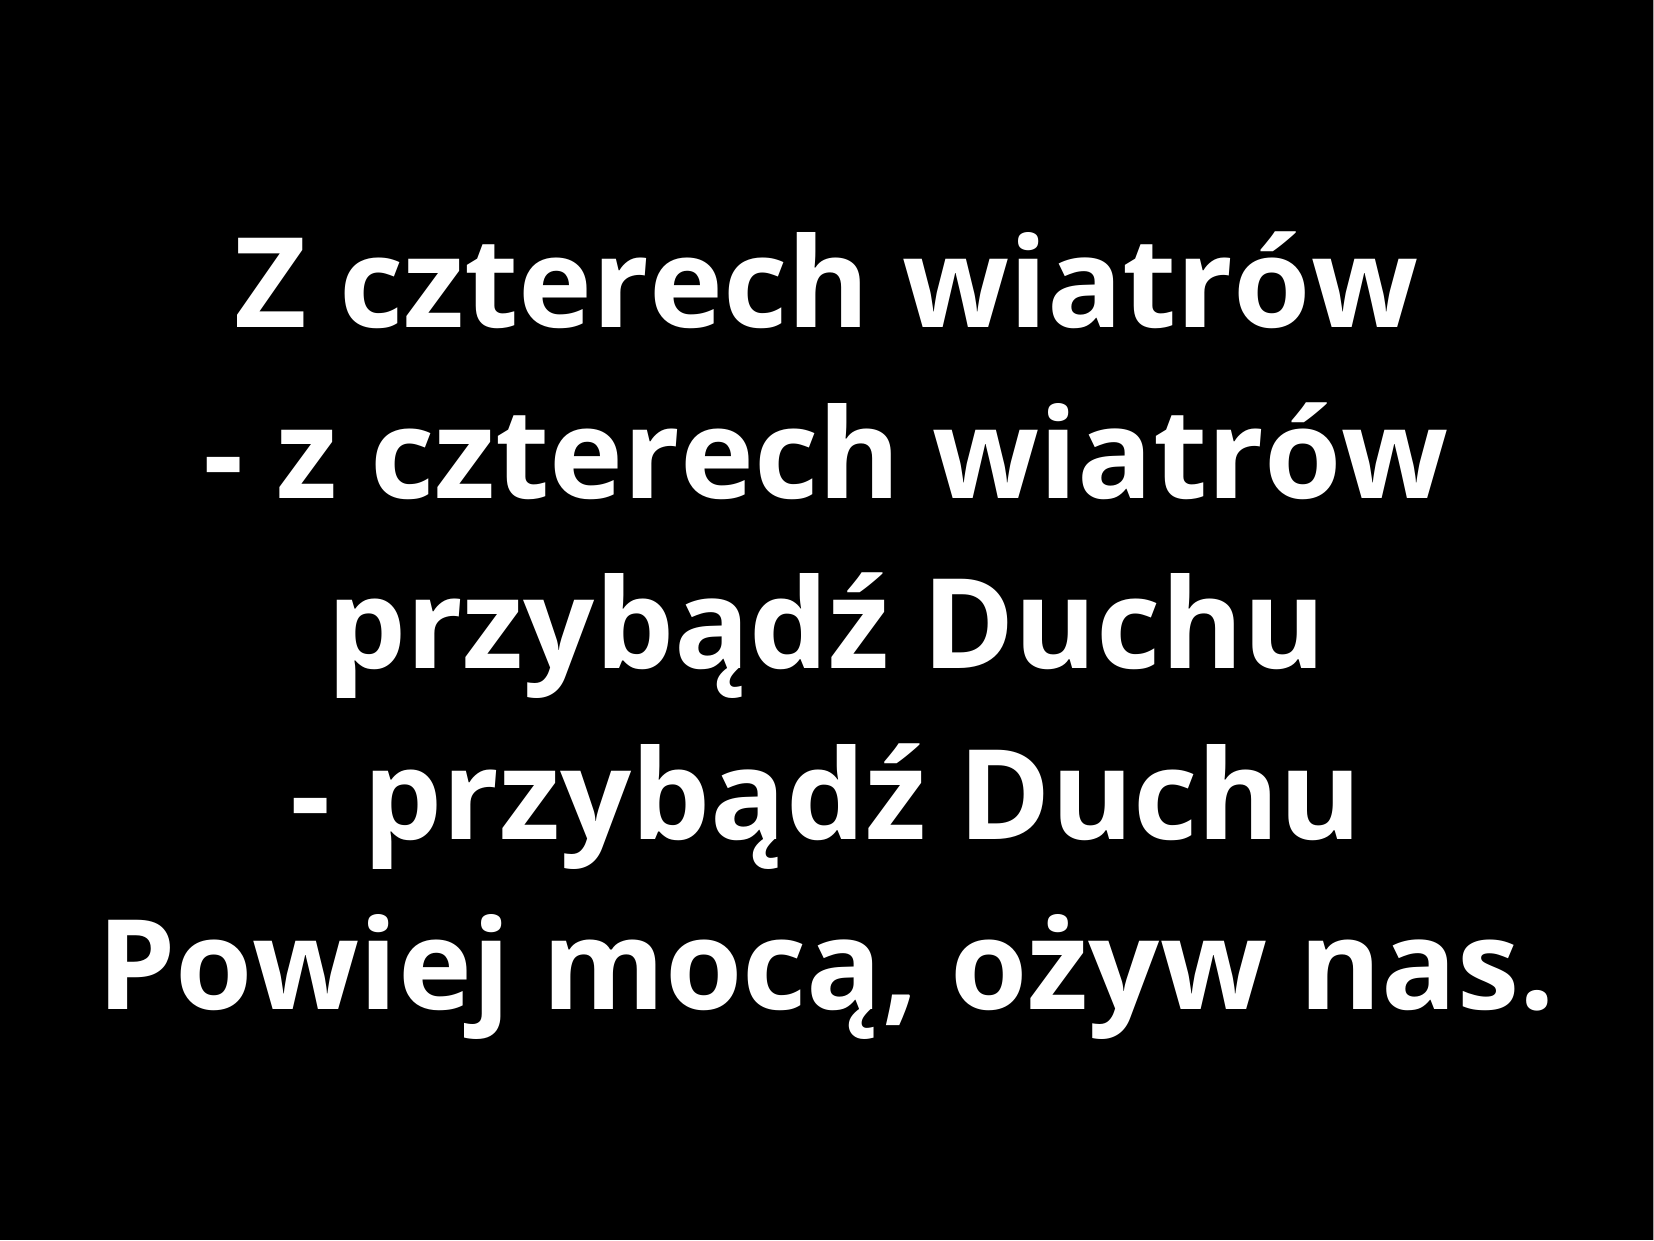

# Z czterech wiatrów - z czterech wiatrów przybądź Duchu - przybądź Duchu Powiej mocą, ożyw nas.